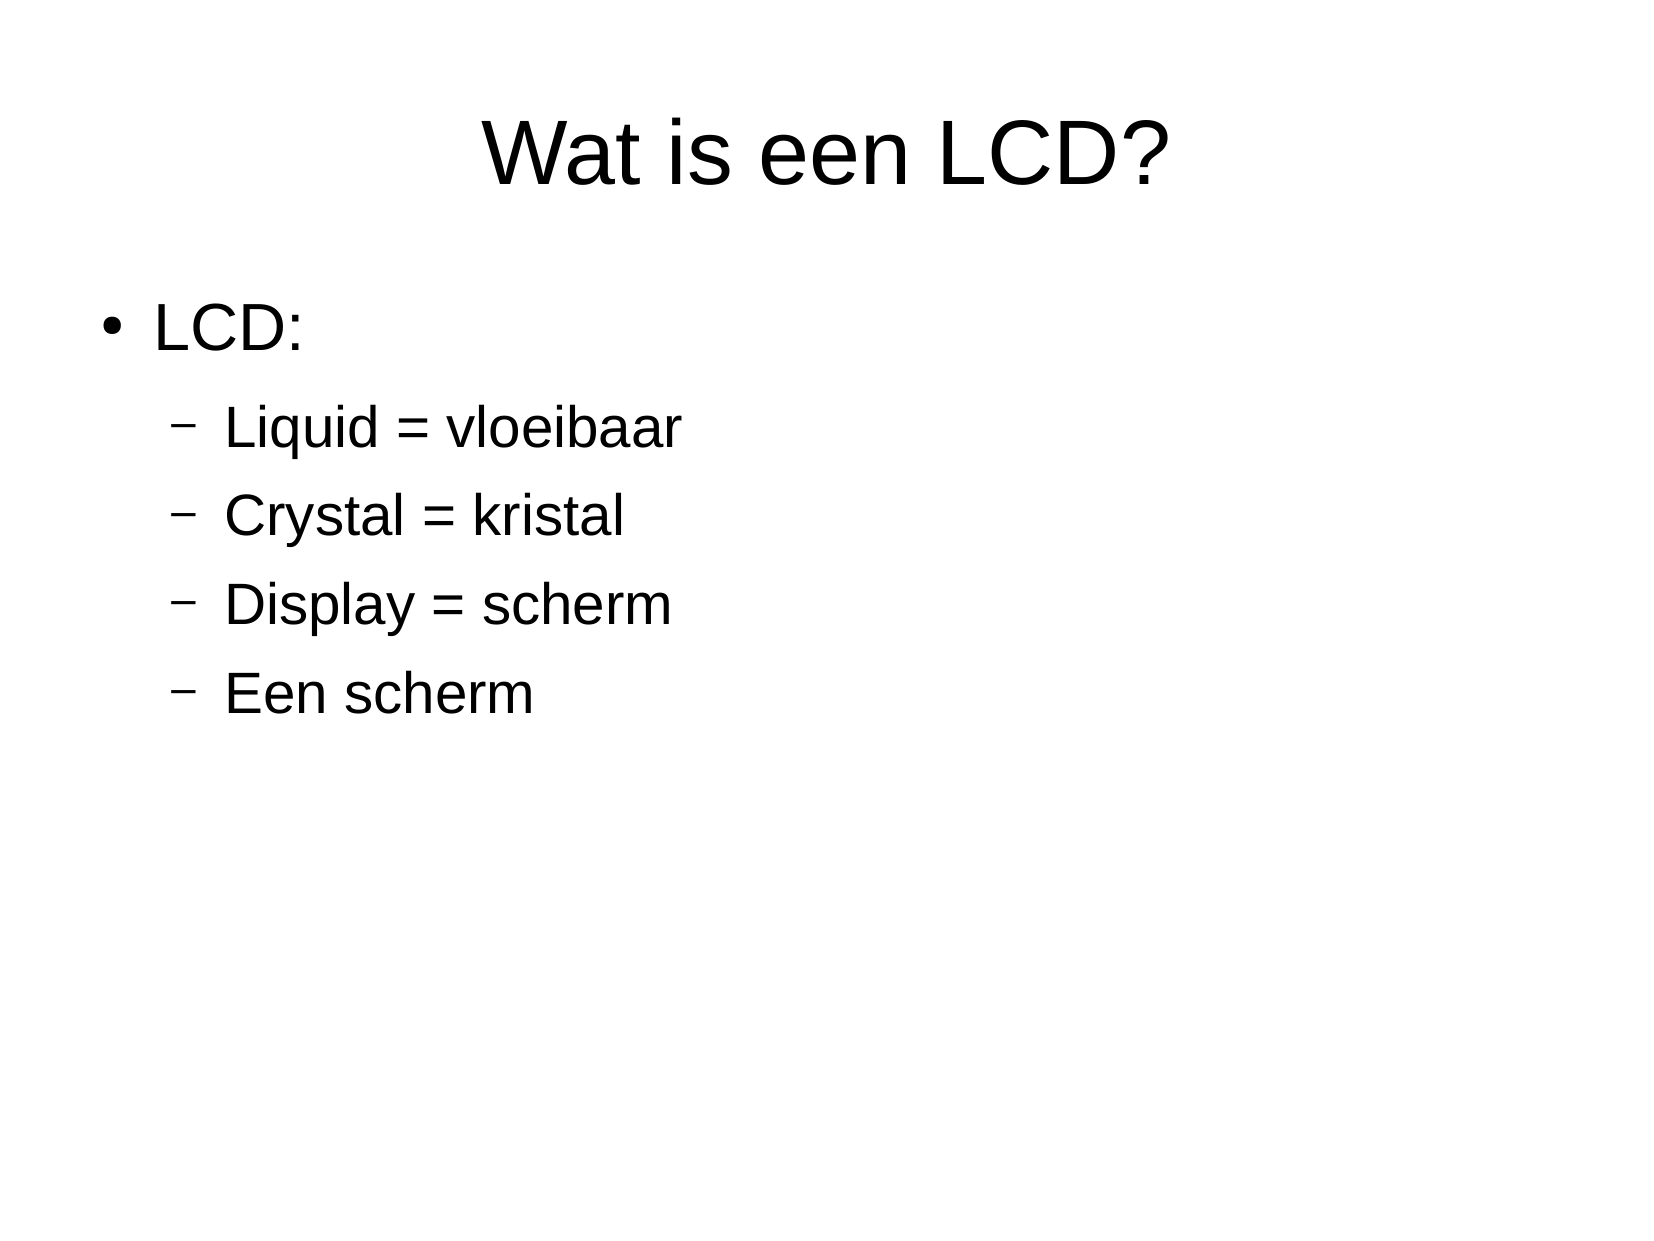

# Wat is een LCD?
LCD:
Liquid = vloeibaar
Crystal = kristal
Display = scherm
Een scherm